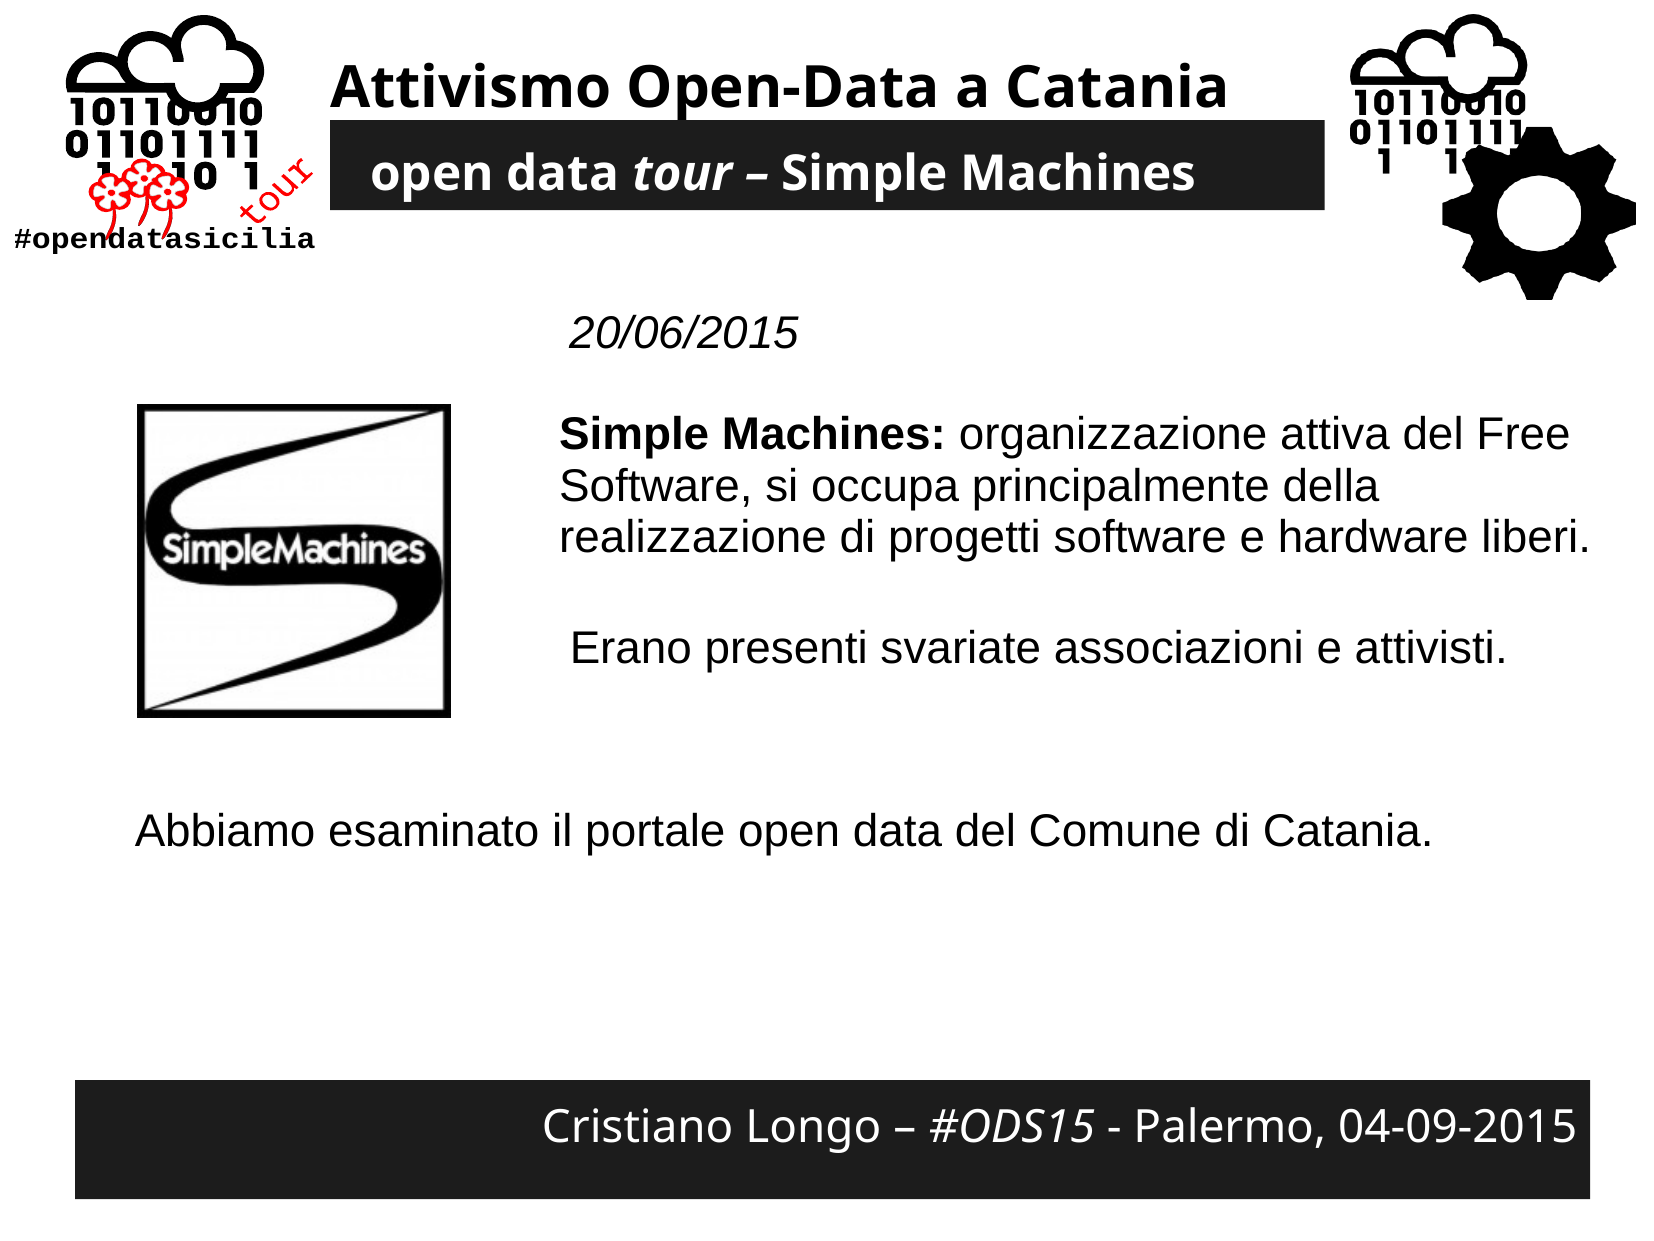

# Attivismo Open-Data a Catania
 open data tour – Simple Machines
20/06/2015
Simple Machines: organizzazione attiva del Free Software, si occupa principalmente della realizzazione di progetti software e hardware liberi.
Erano presenti svariate associazioni e attivisti.
Abbiamo esaminato il portale open data del Comune di Catania.
 Cristiano Longo – #ODS15 - Palermo, 04-09-2015